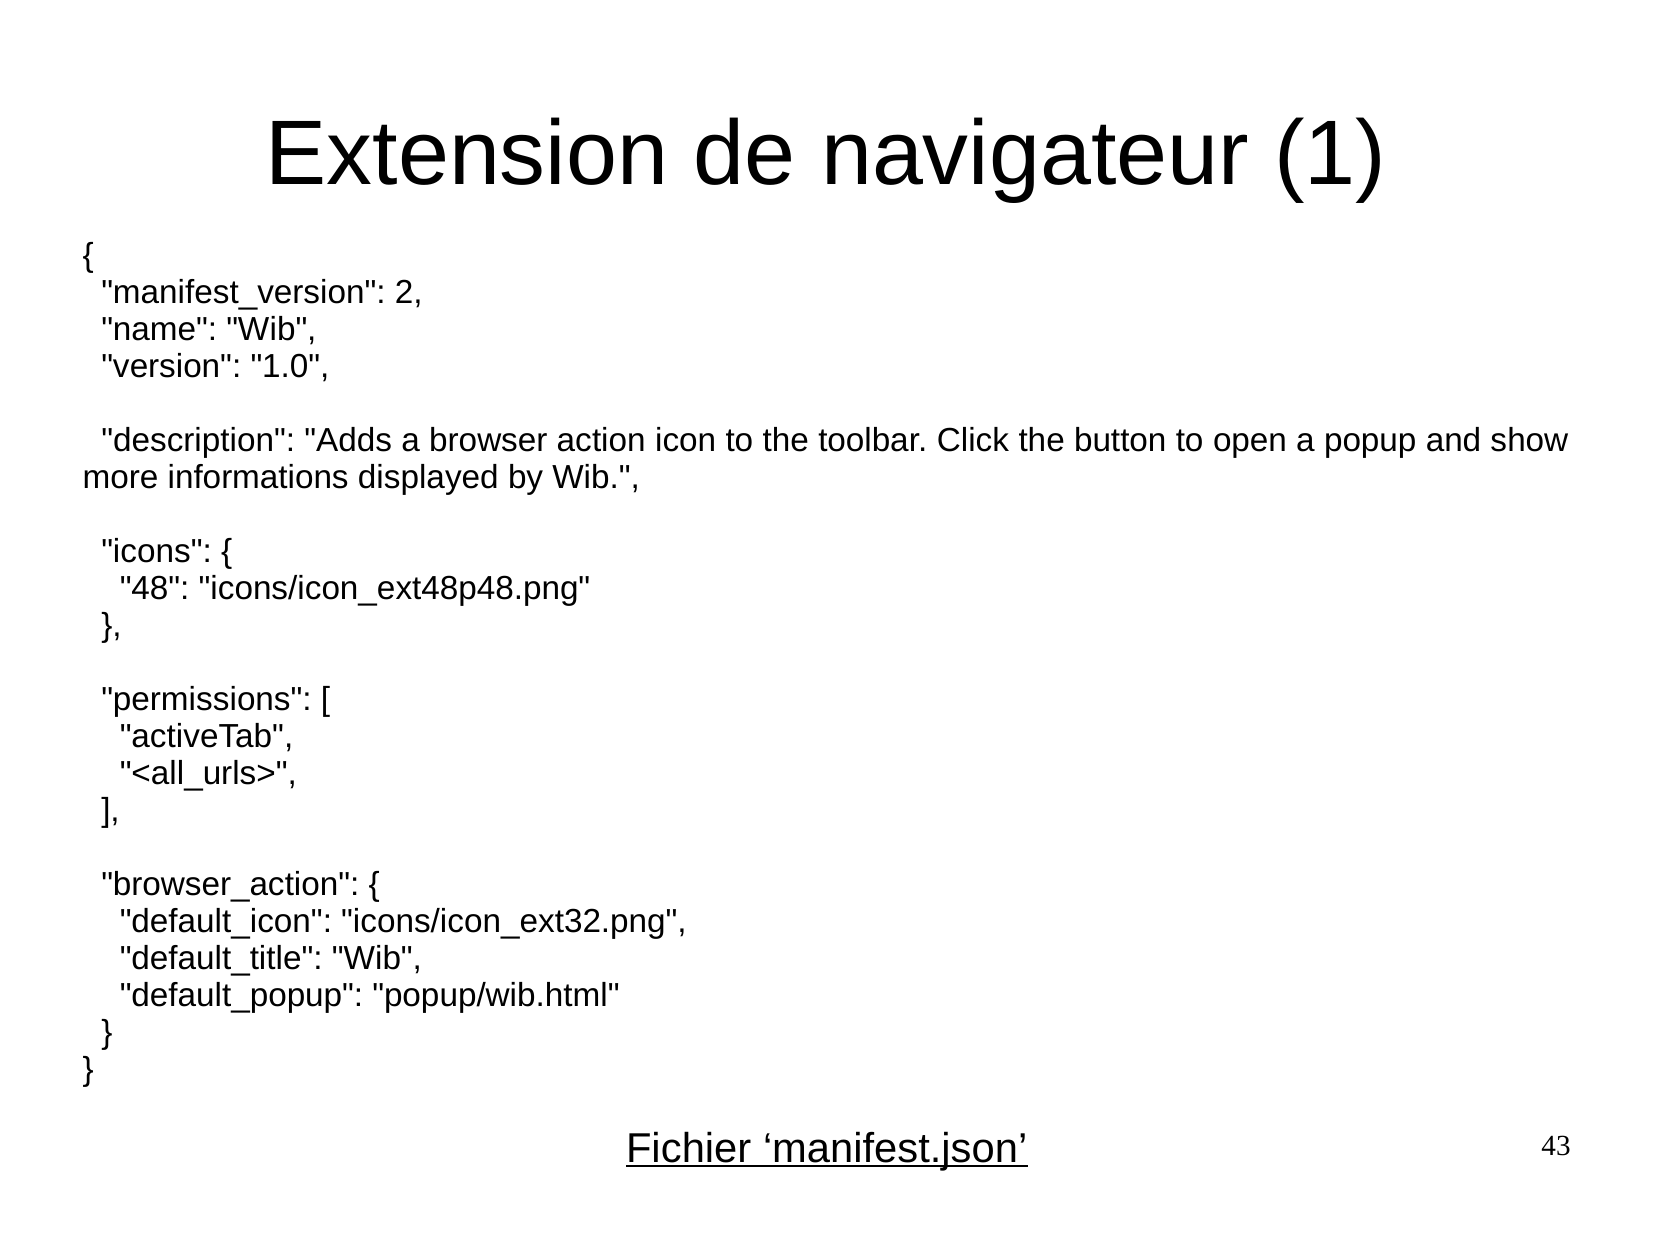

# Extension de navigateur (1)
{
 "manifest_version": 2,
 "name": "Wib",
 "version": "1.0",
 "description": "Adds a browser action icon to the toolbar. Click the button to open a popup and show more informations displayed by Wib.",
 "icons": {
 "48": "icons/icon_ext48p48.png"
 },
 "permissions": [
 "activeTab",
 "<all_urls>",
 ],
 "browser_action": {
 "default_icon": "icons/icon_ext32.png",
 "default_title": "Wib",
 "default_popup": "popup/wib.html"
 }
}
Fichier ‘manifest.json’
43